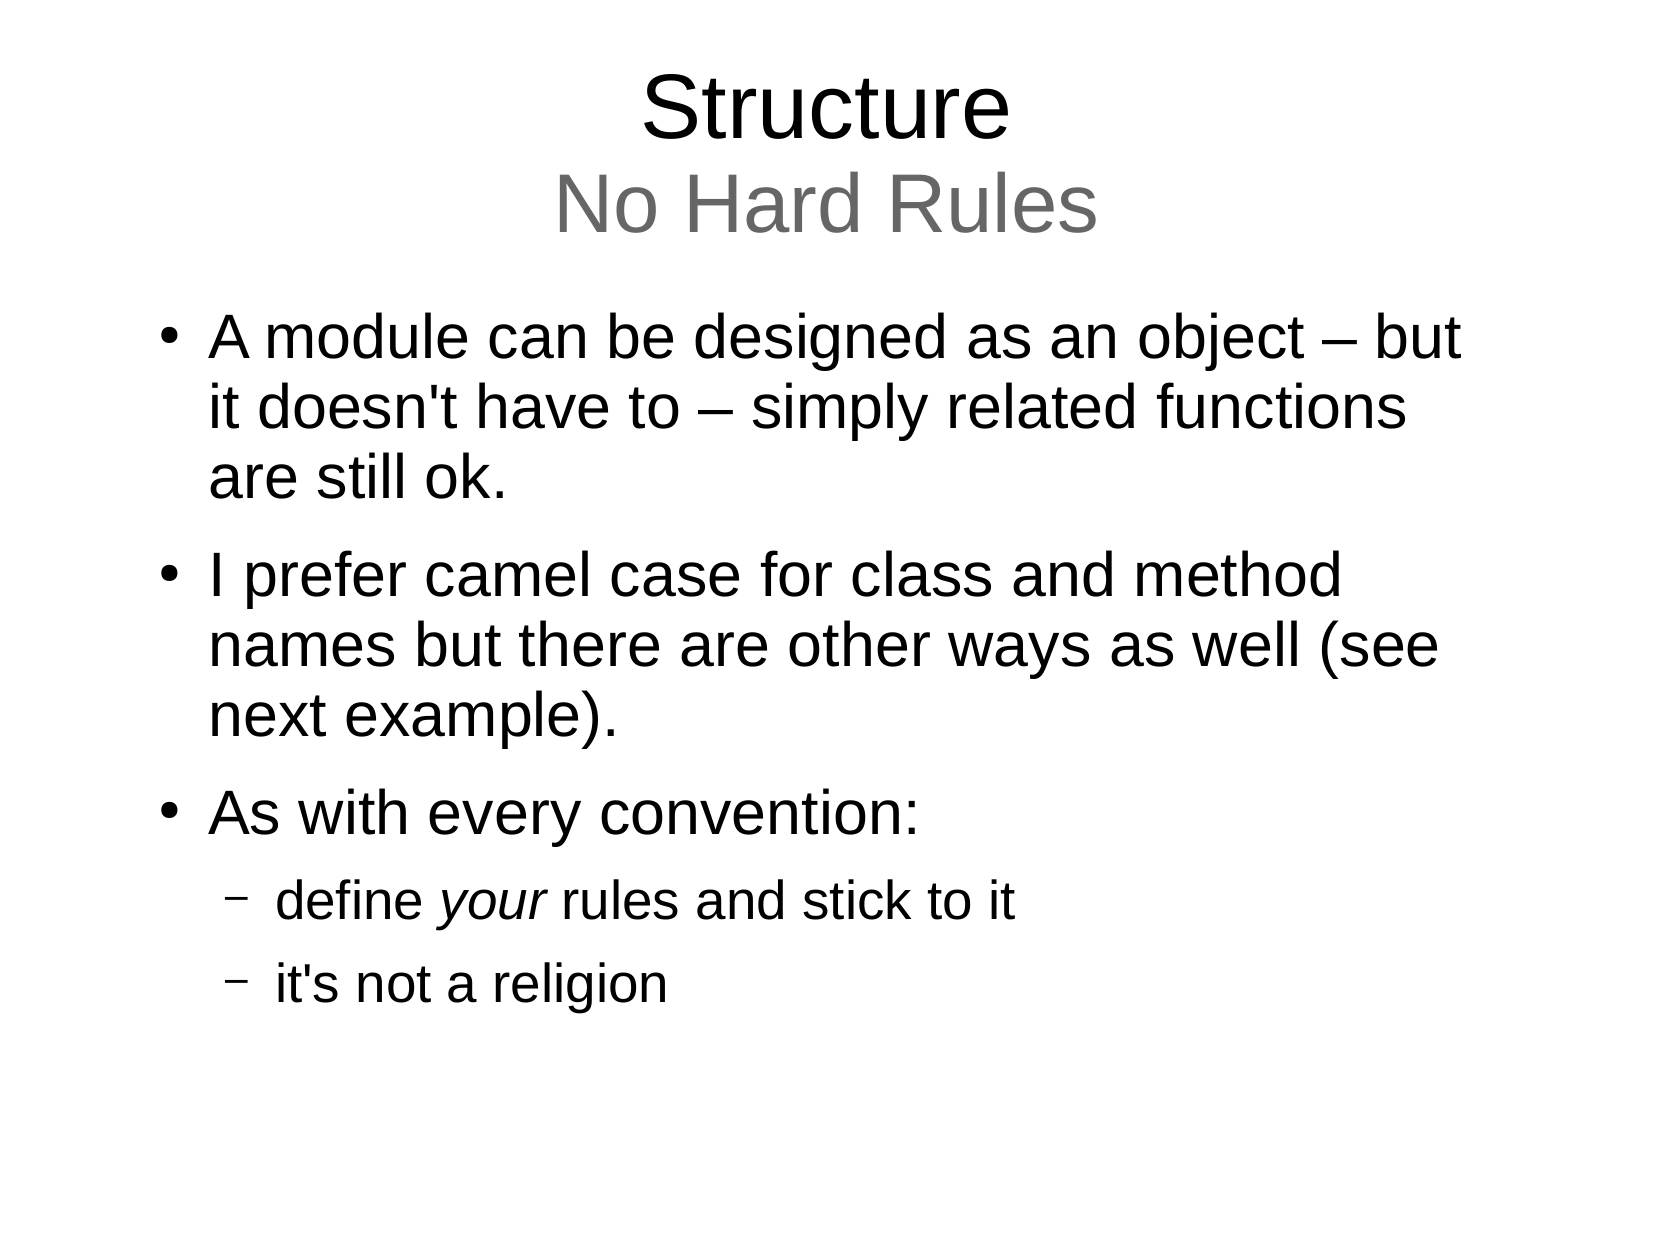

# Structure No Hard Rules
A module can be designed as an object – but it doesn't have to – simply related functions are still ok.
I prefer camel case for class and method names but there are other ways as well (see next example).
As with every convention:
define your rules and stick to it
it's not a religion